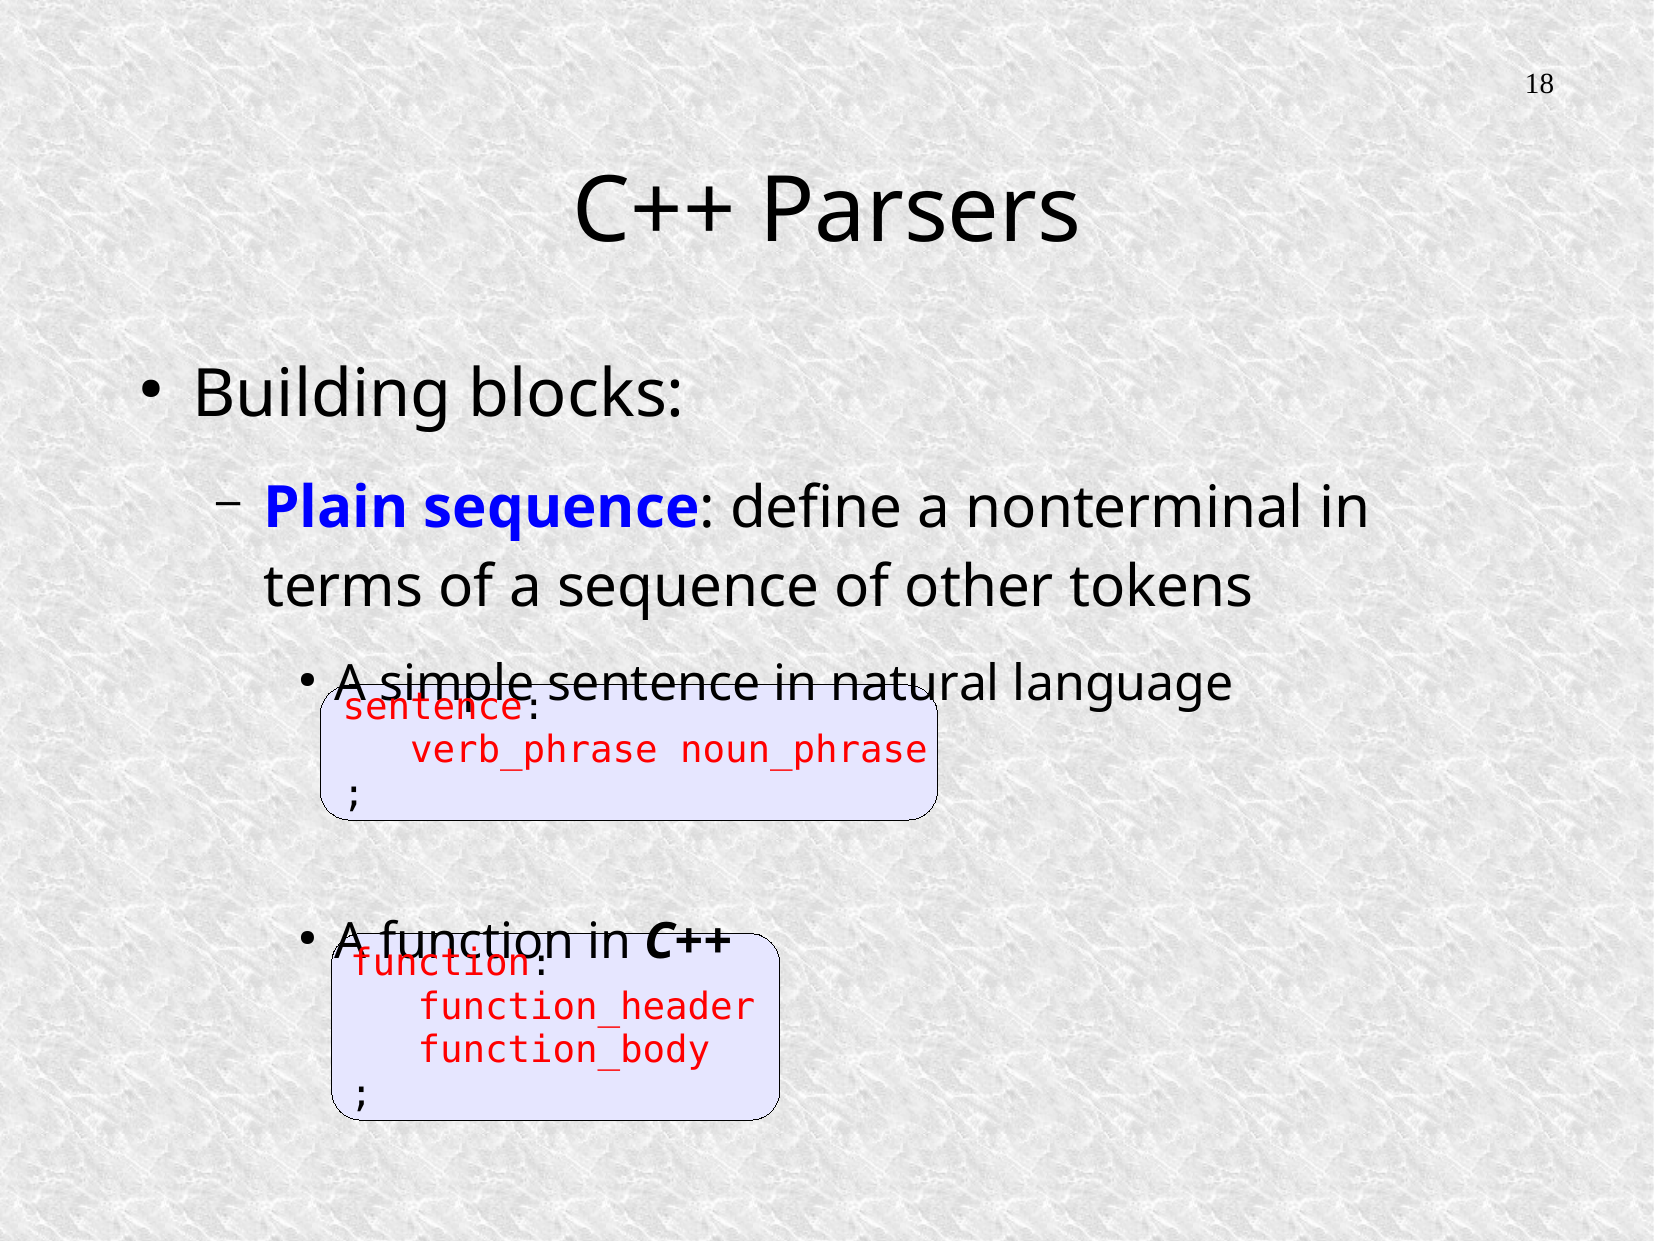

18
# C++ Parsers
Building blocks:
Plain sequence: define a nonterminal in terms of a sequence of other tokens
A simple sentence in natural language
A function in C++
sentence:
 verb_phrase noun_phrase
;
function:
 function_header
 function_body
;